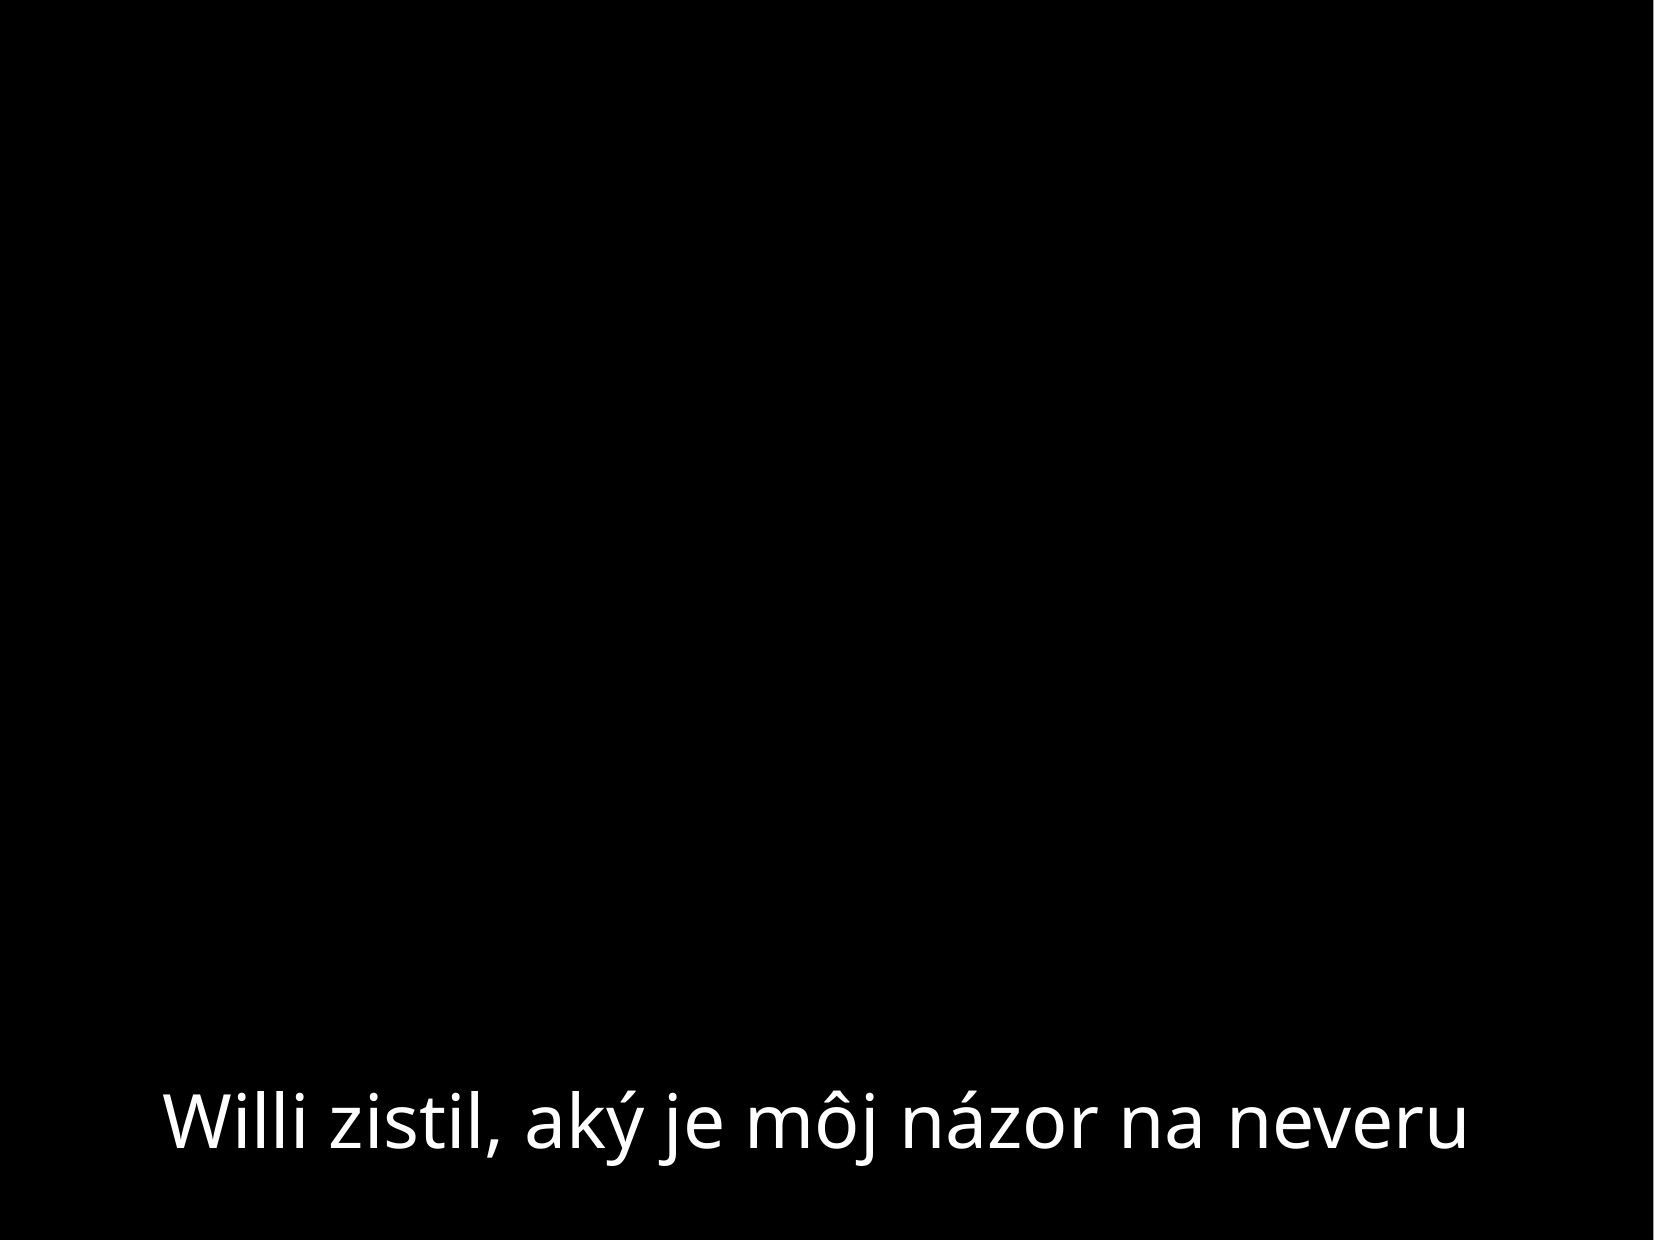

# Willi zistil, aký je môj názor na neveru